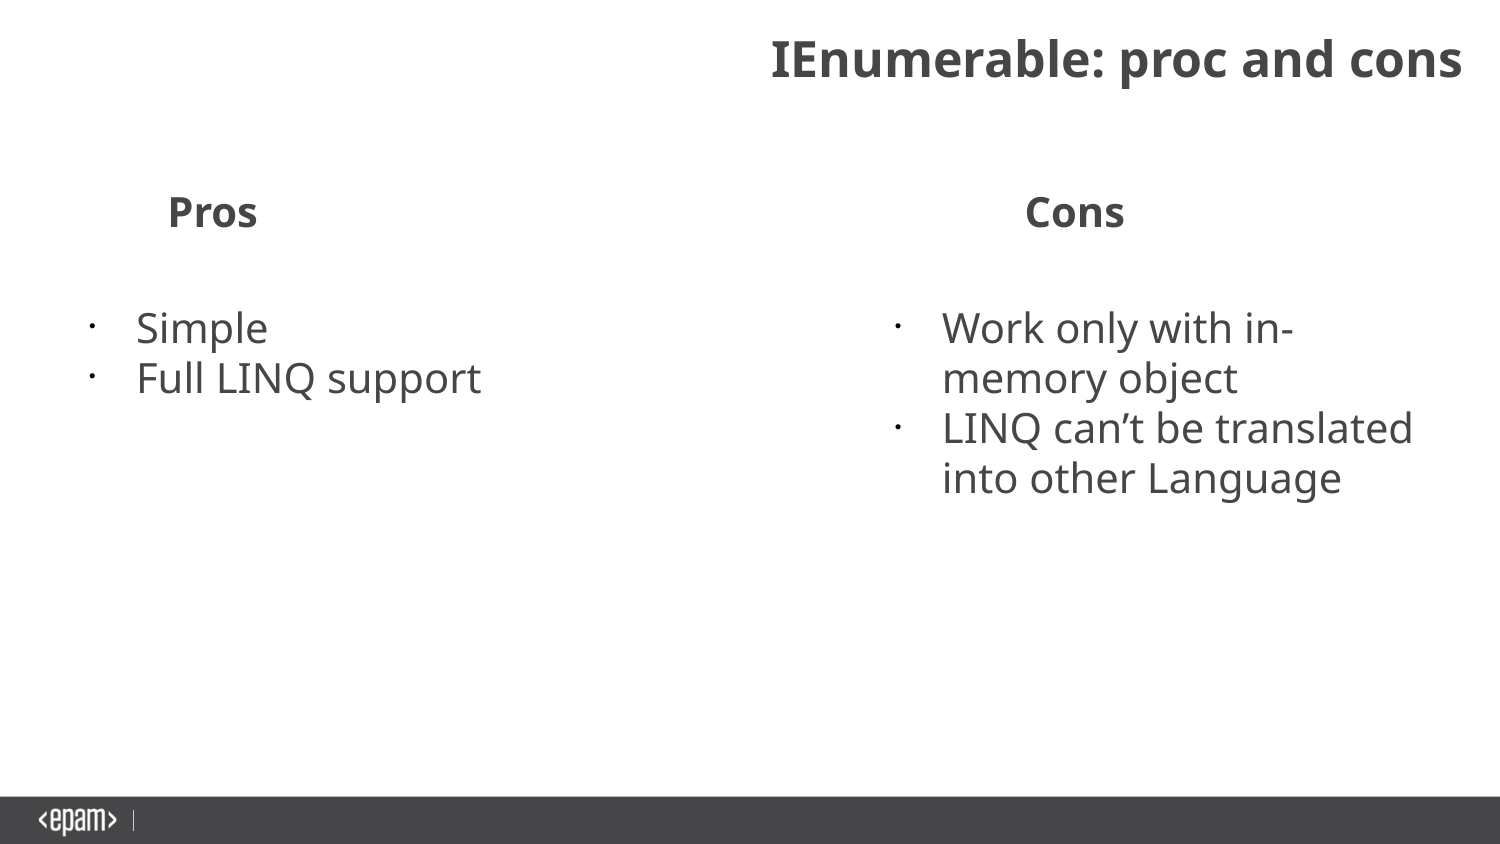

# IEnumerable: proc and cons
Pros
Cons
Simple
Full LINQ support
Work only with in-memory object
LINQ can’t be translated into other Language